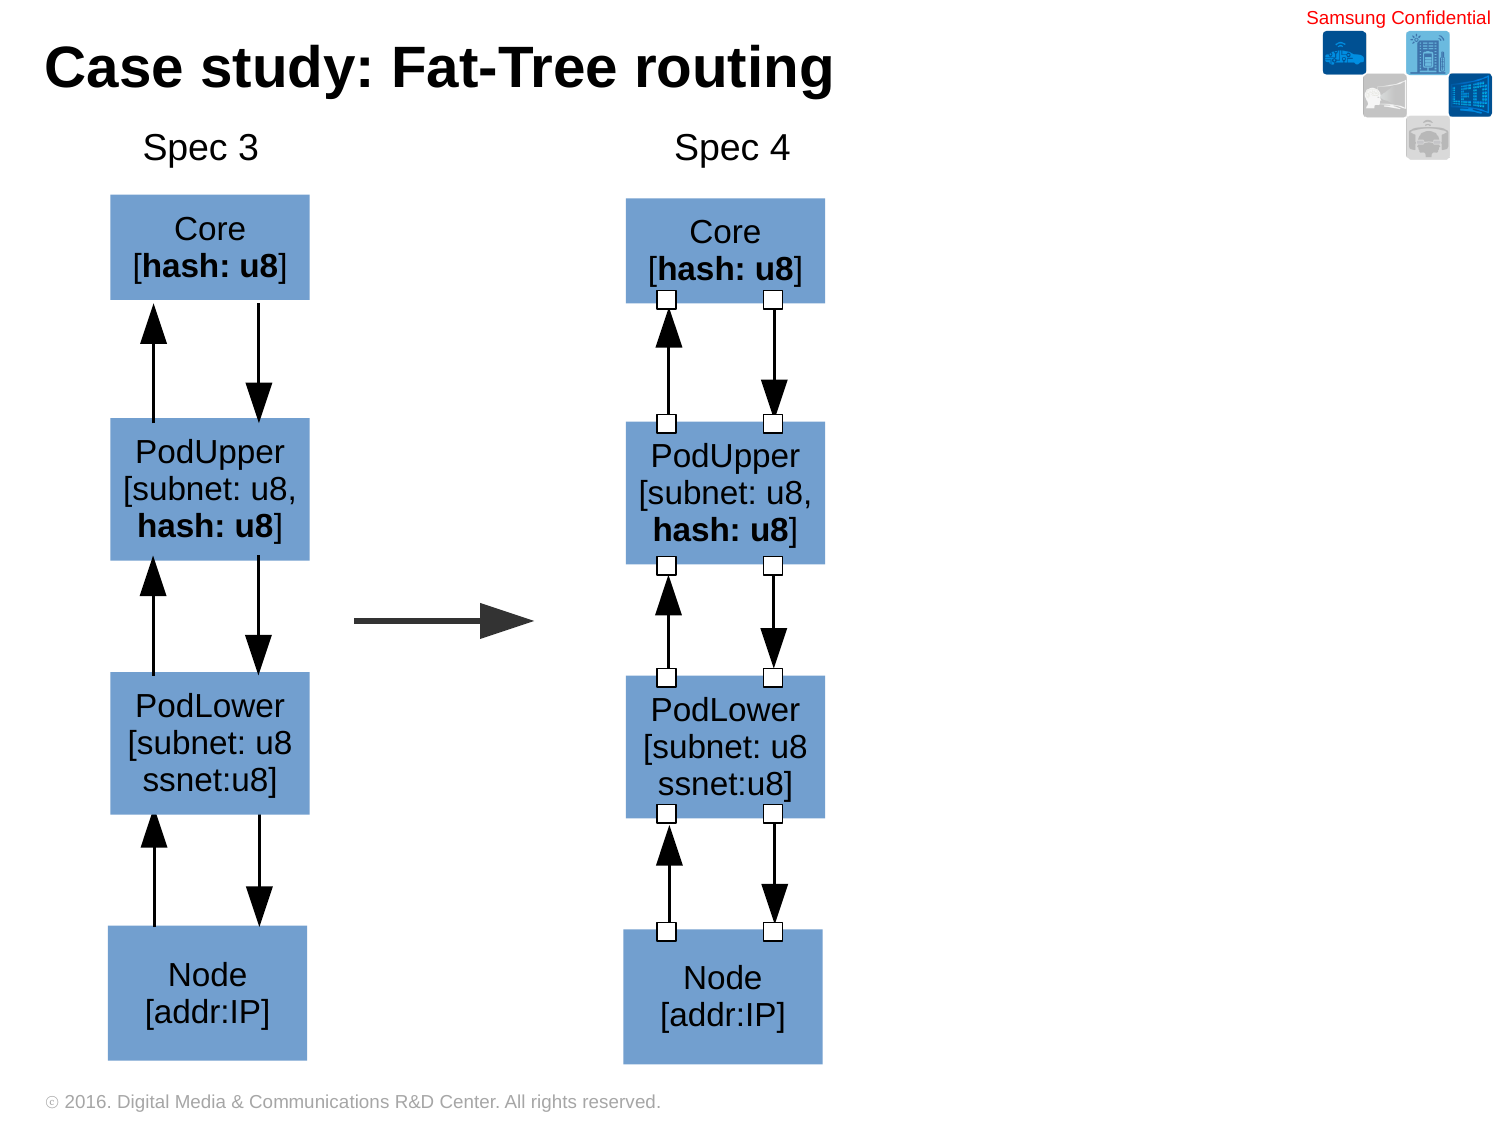

# Case study: Fat-Tree routing
Spec 3
Spec 4
Core
[hash: u8]
Core
[hash: u8]
PodUpper
[subnet: u8,
hash: u8]
PodUpper
[subnet: u8,
hash: u8]
PodLower
[subnet: u8
ssnet:u8]
PodLower
[subnet: u8
ssnet:u8]
Node
[addr:IP]
Node
[addr:IP]